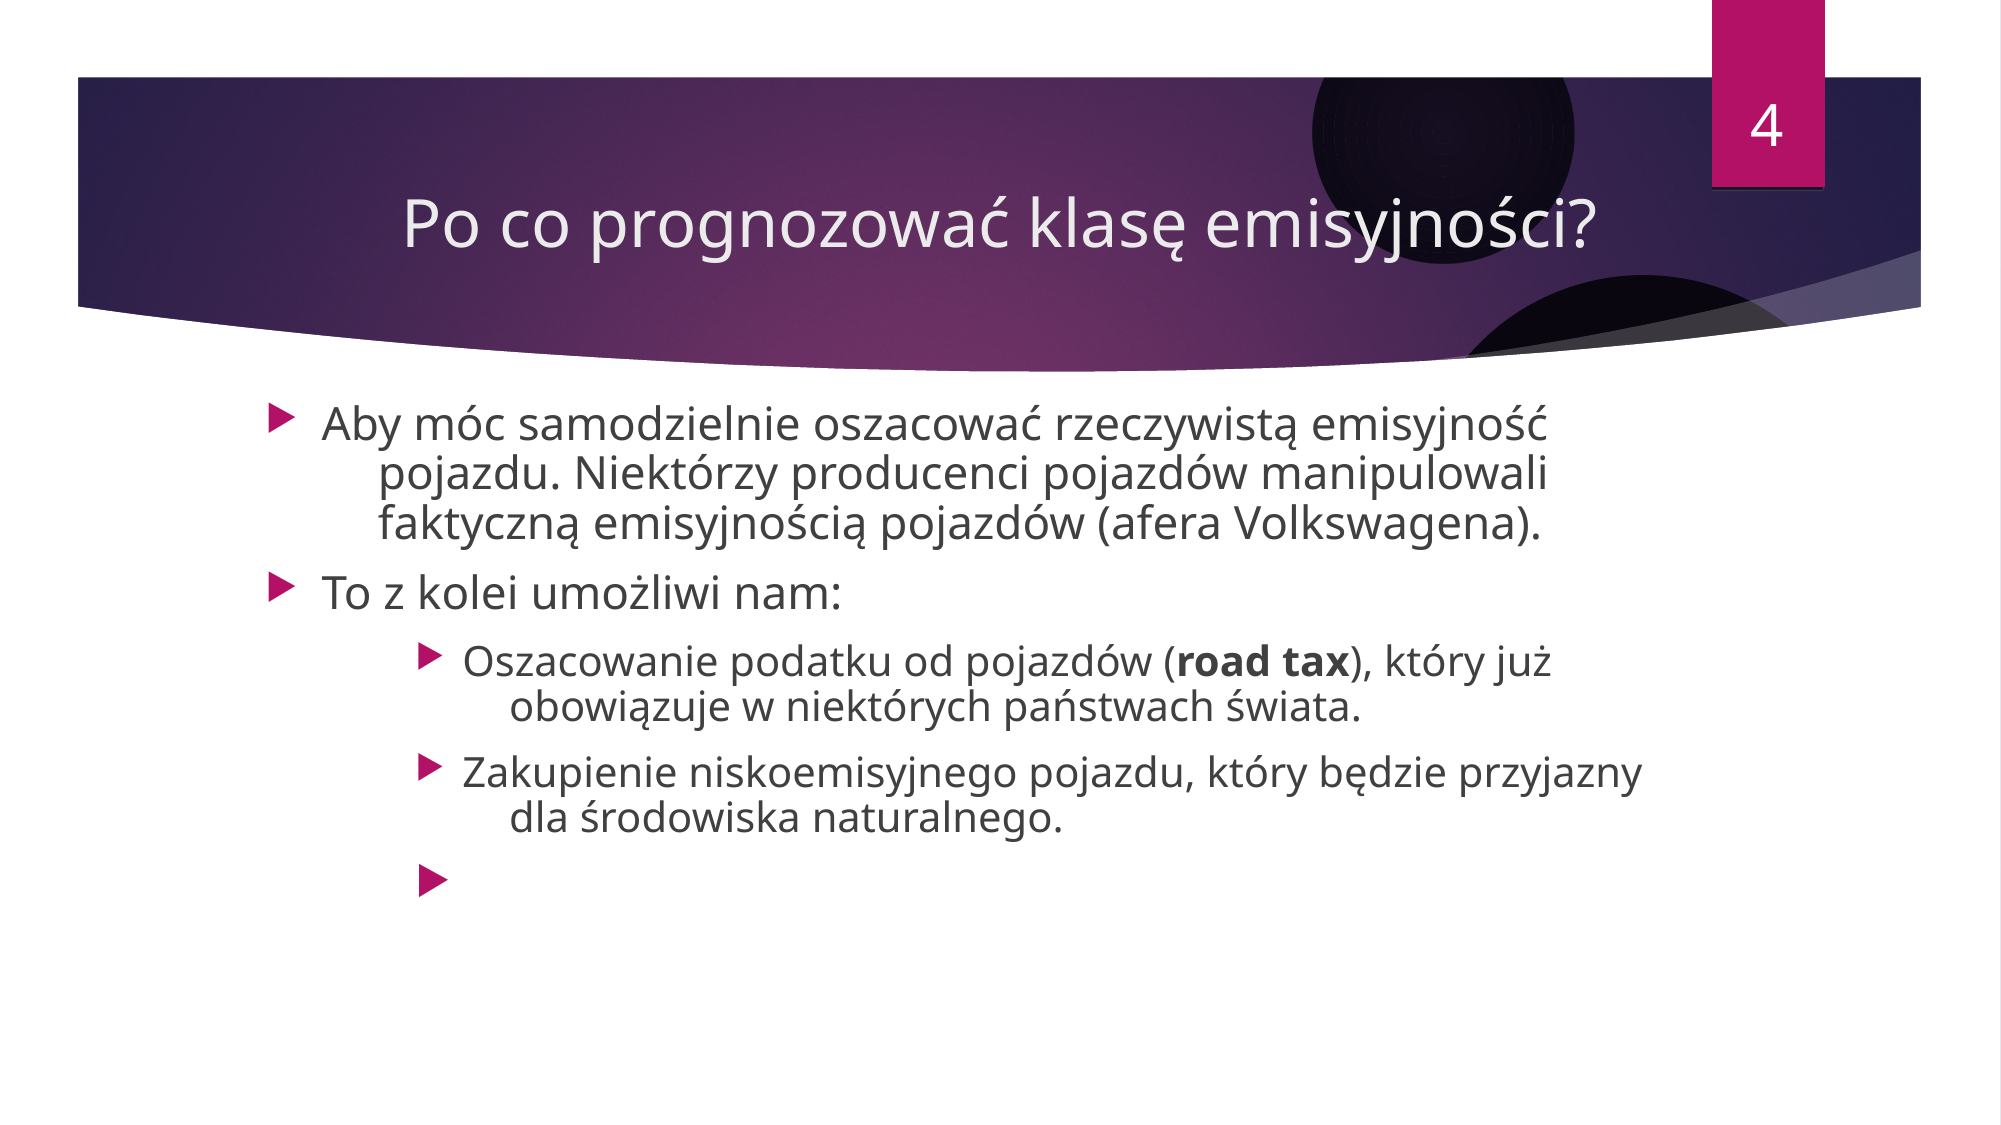

# Po co prognozować klasę emisyjności?
Aby móc samodzielnie oszacować rzeczywistą emisyjność pojazdu. Niektórzy producenci pojazdów manipulowali faktyczną emisyjnością pojazdów (afera Volkswagena).
To z kolei umożliwi nam:
Oszacowanie podatku od pojazdów (road tax), który już obowiązuje w niektórych państwach świata.
Zakupienie niskoemisyjnego pojazdu, który będzie przyjazny dla środowiska naturalnego.